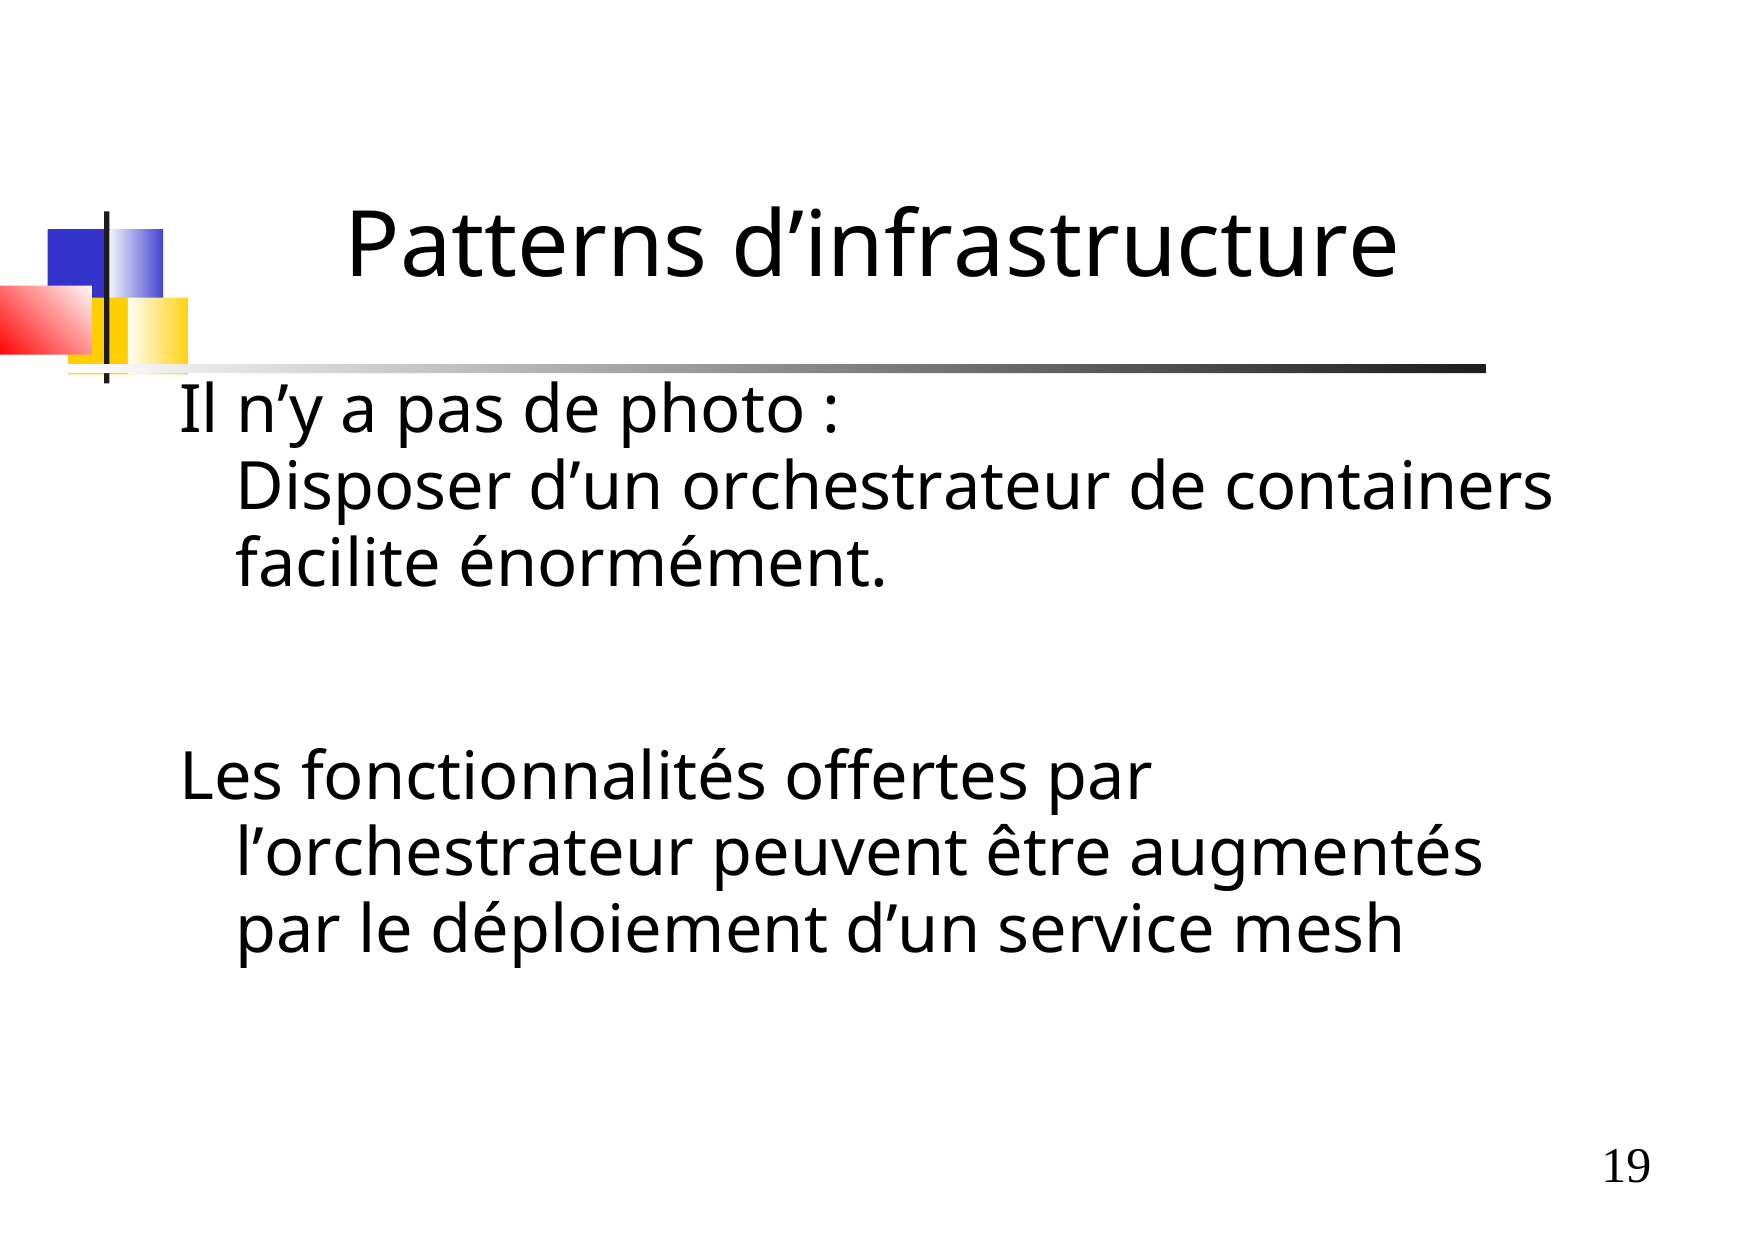

# Patterns d’infrastructure
Il n’y a pas de photo :
Disposer d’un orchestrateur de containers facilite énormément.
Les fonctionnalités offertes par l’orchestrateur peuvent être augmentés par le déploiement d’un service mesh